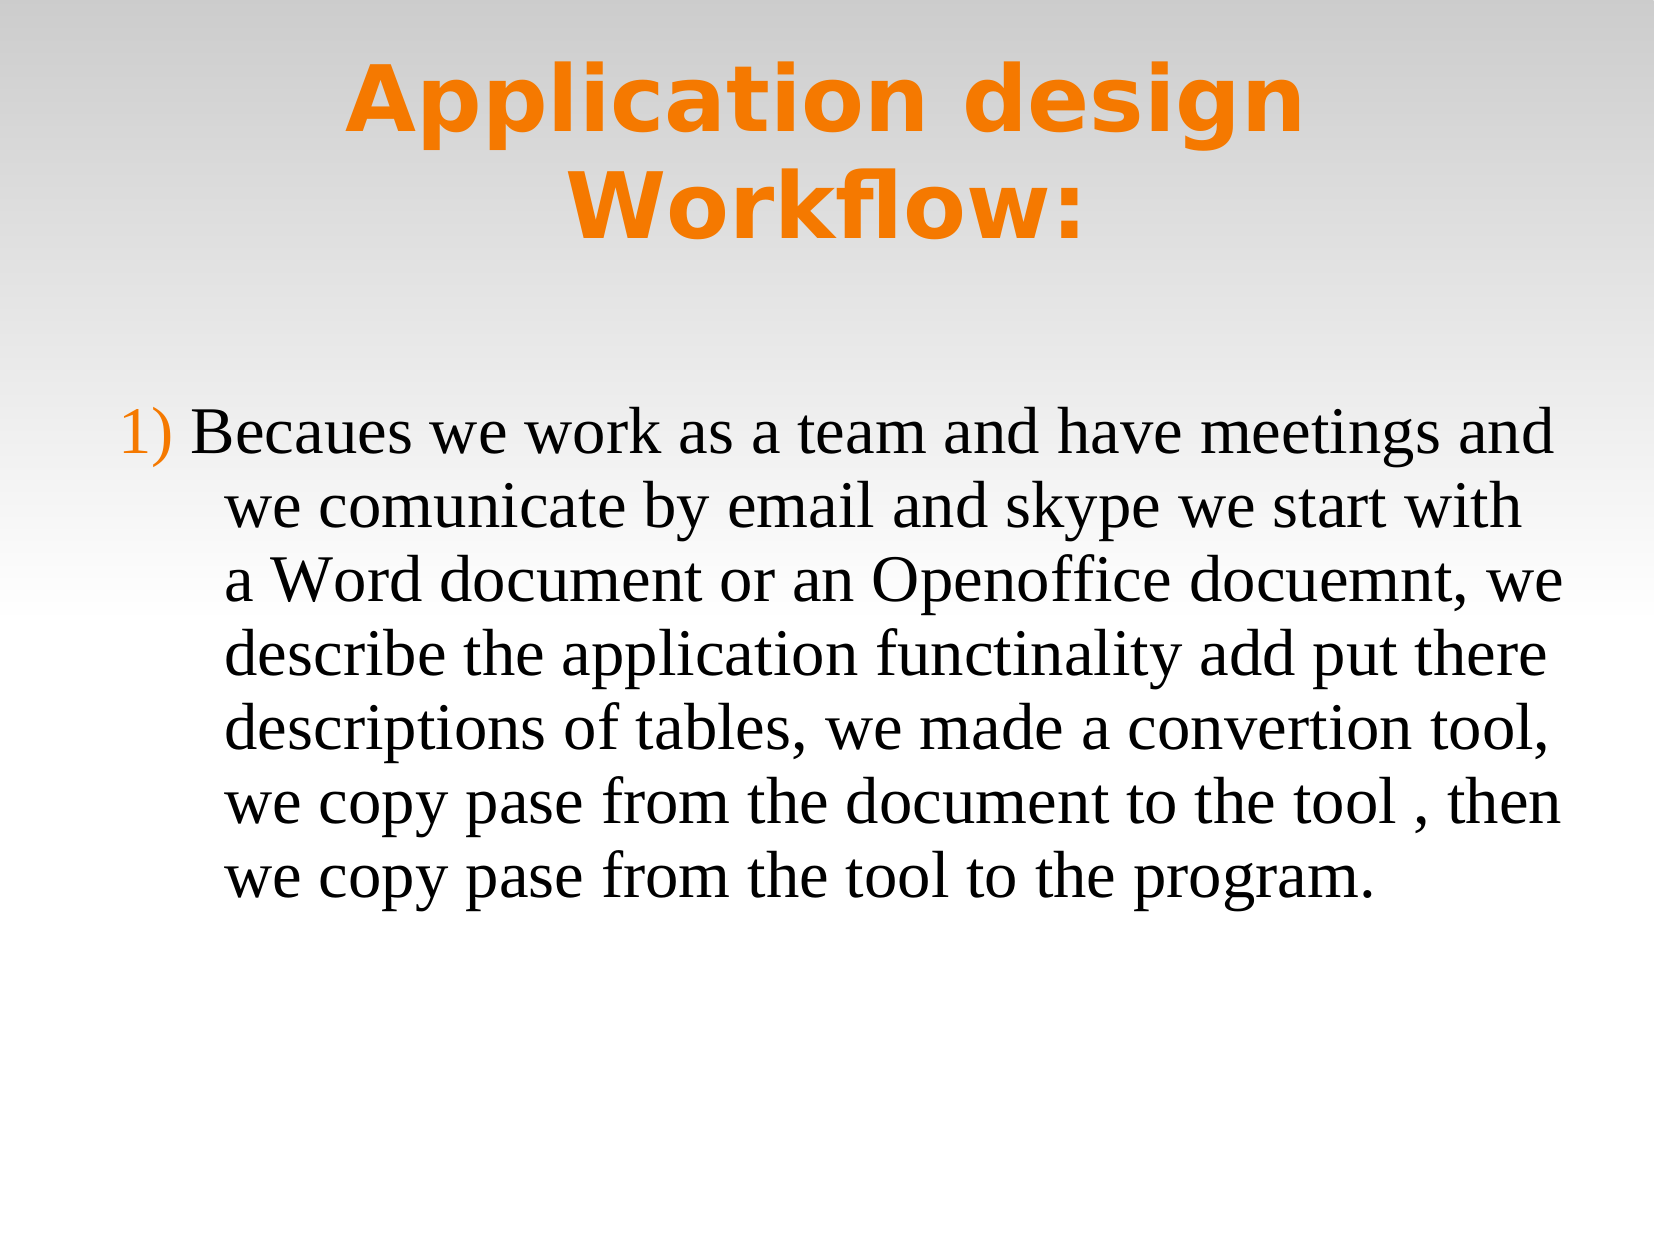

# Application design Workflow:
 Becaues we work as a team and have meetings and we comunicate by email and skype we start with a Word document or an Openoffice docuemnt, we describe the application functinality add put there descriptions of tables, we made a convertion tool, we copy pase from the document to the tool , then we copy pase from the tool to the program.